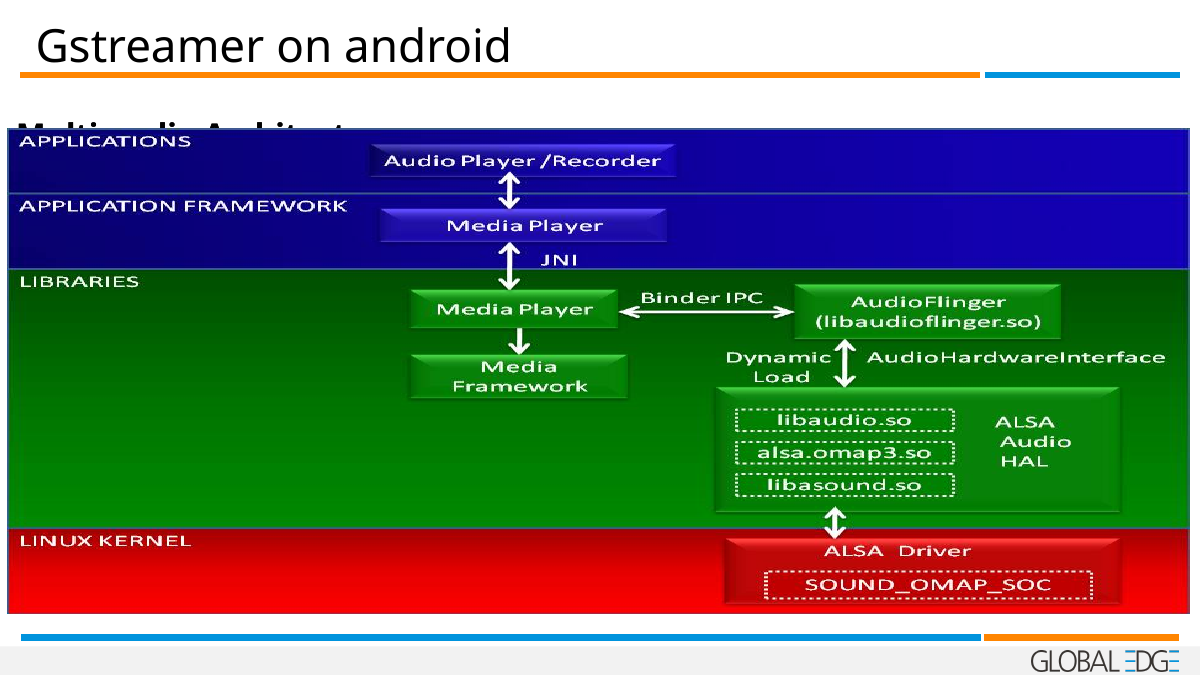

# Gstreamer on android
Multimedia Architecture
Multimedia Architecture